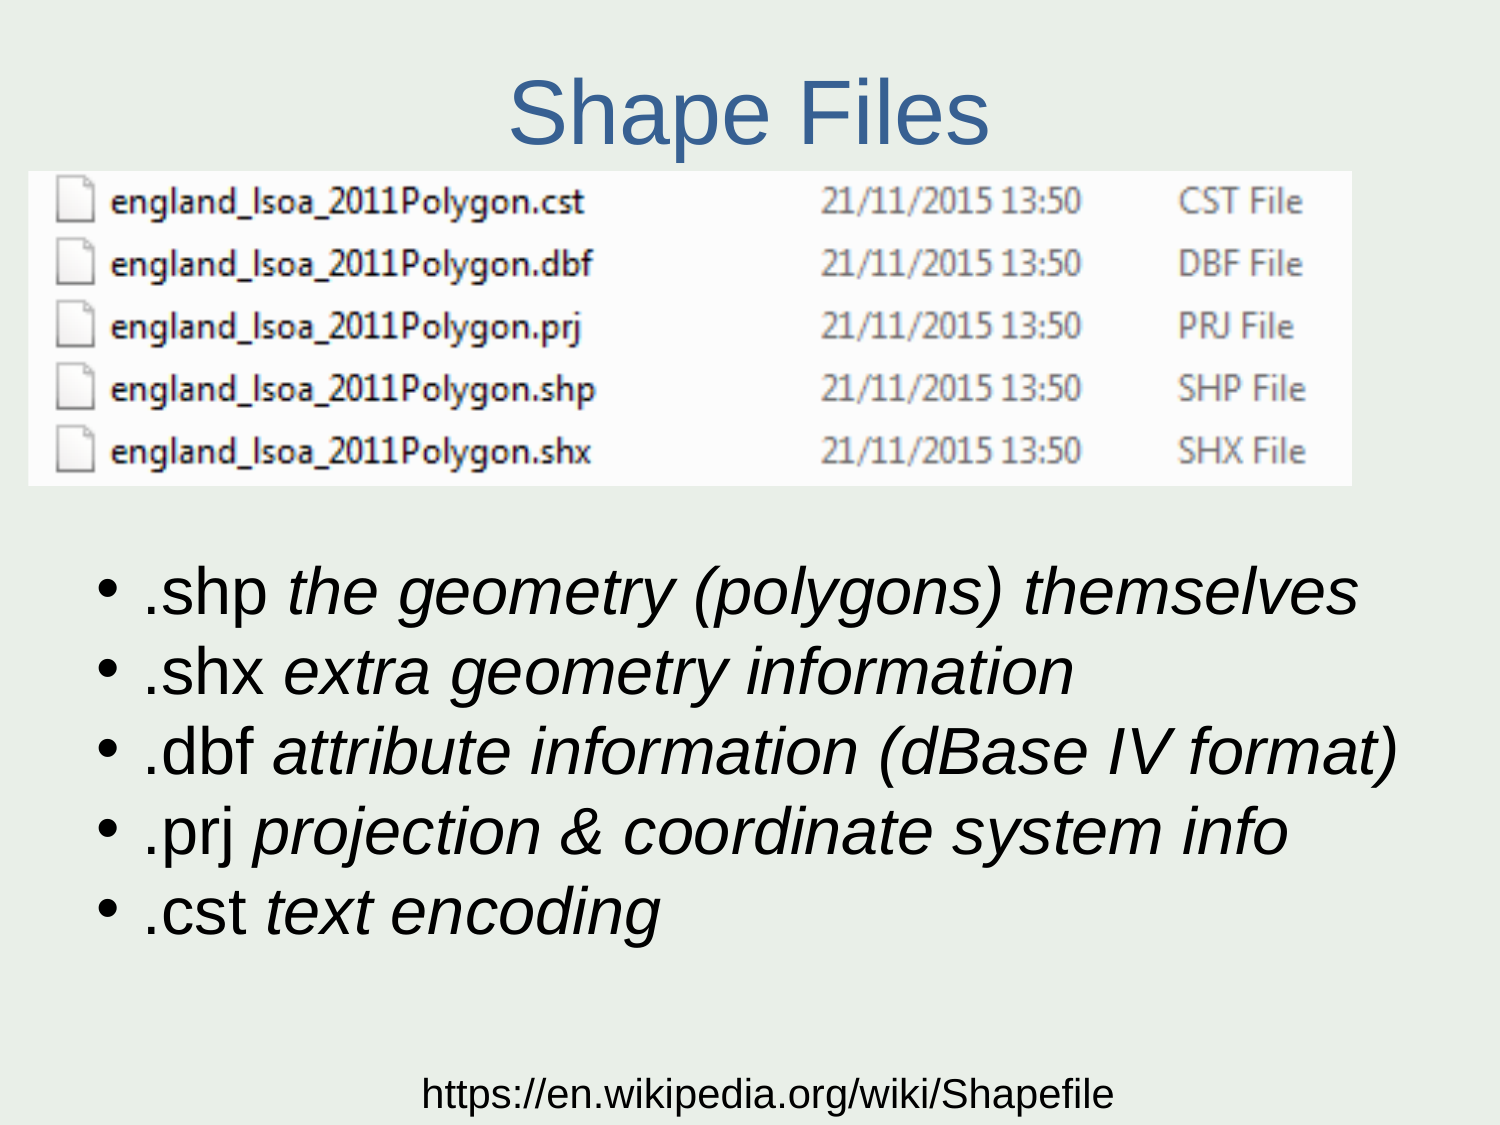

Shape Files
.shp the geometry (polygons) themselves
.shx extra geometry information
.dbf attribute information (dBase IV format)
.prj projection & coordinate system info
.cst text encoding
https://en.wikipedia.org/wiki/Shapefile